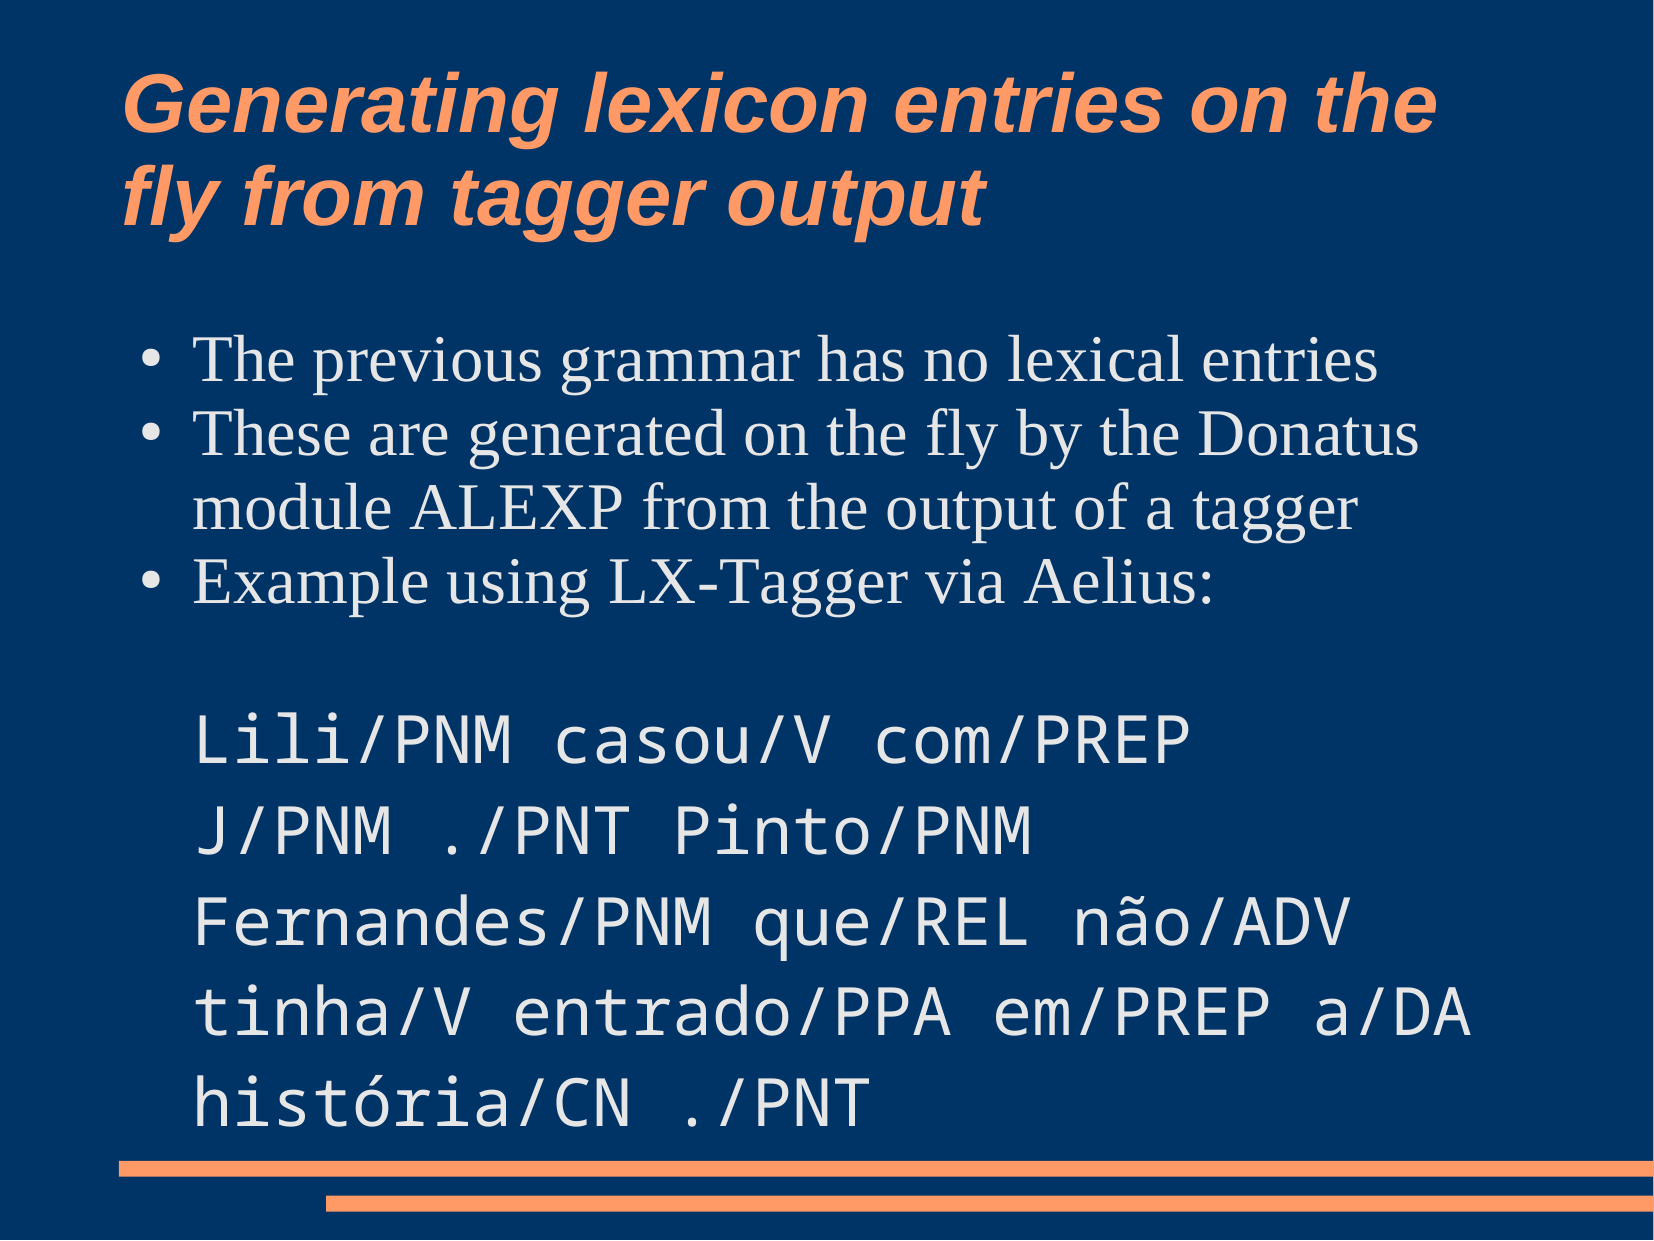

# Generating lexicon entries on the fly from tagger output
The previous grammar has no lexical entries
These are generated on the fly by the Donatus module ALEXP from the output of a tagger
Example using LX-Tagger via Aelius:
Lili/PNM casou/V com/PREP J/PNM ./PNT Pinto/PNM Fernandes/PNM que/REL não/ADV tinha/V entrado/PPA em/PREP a/DA história/CN ./PNT